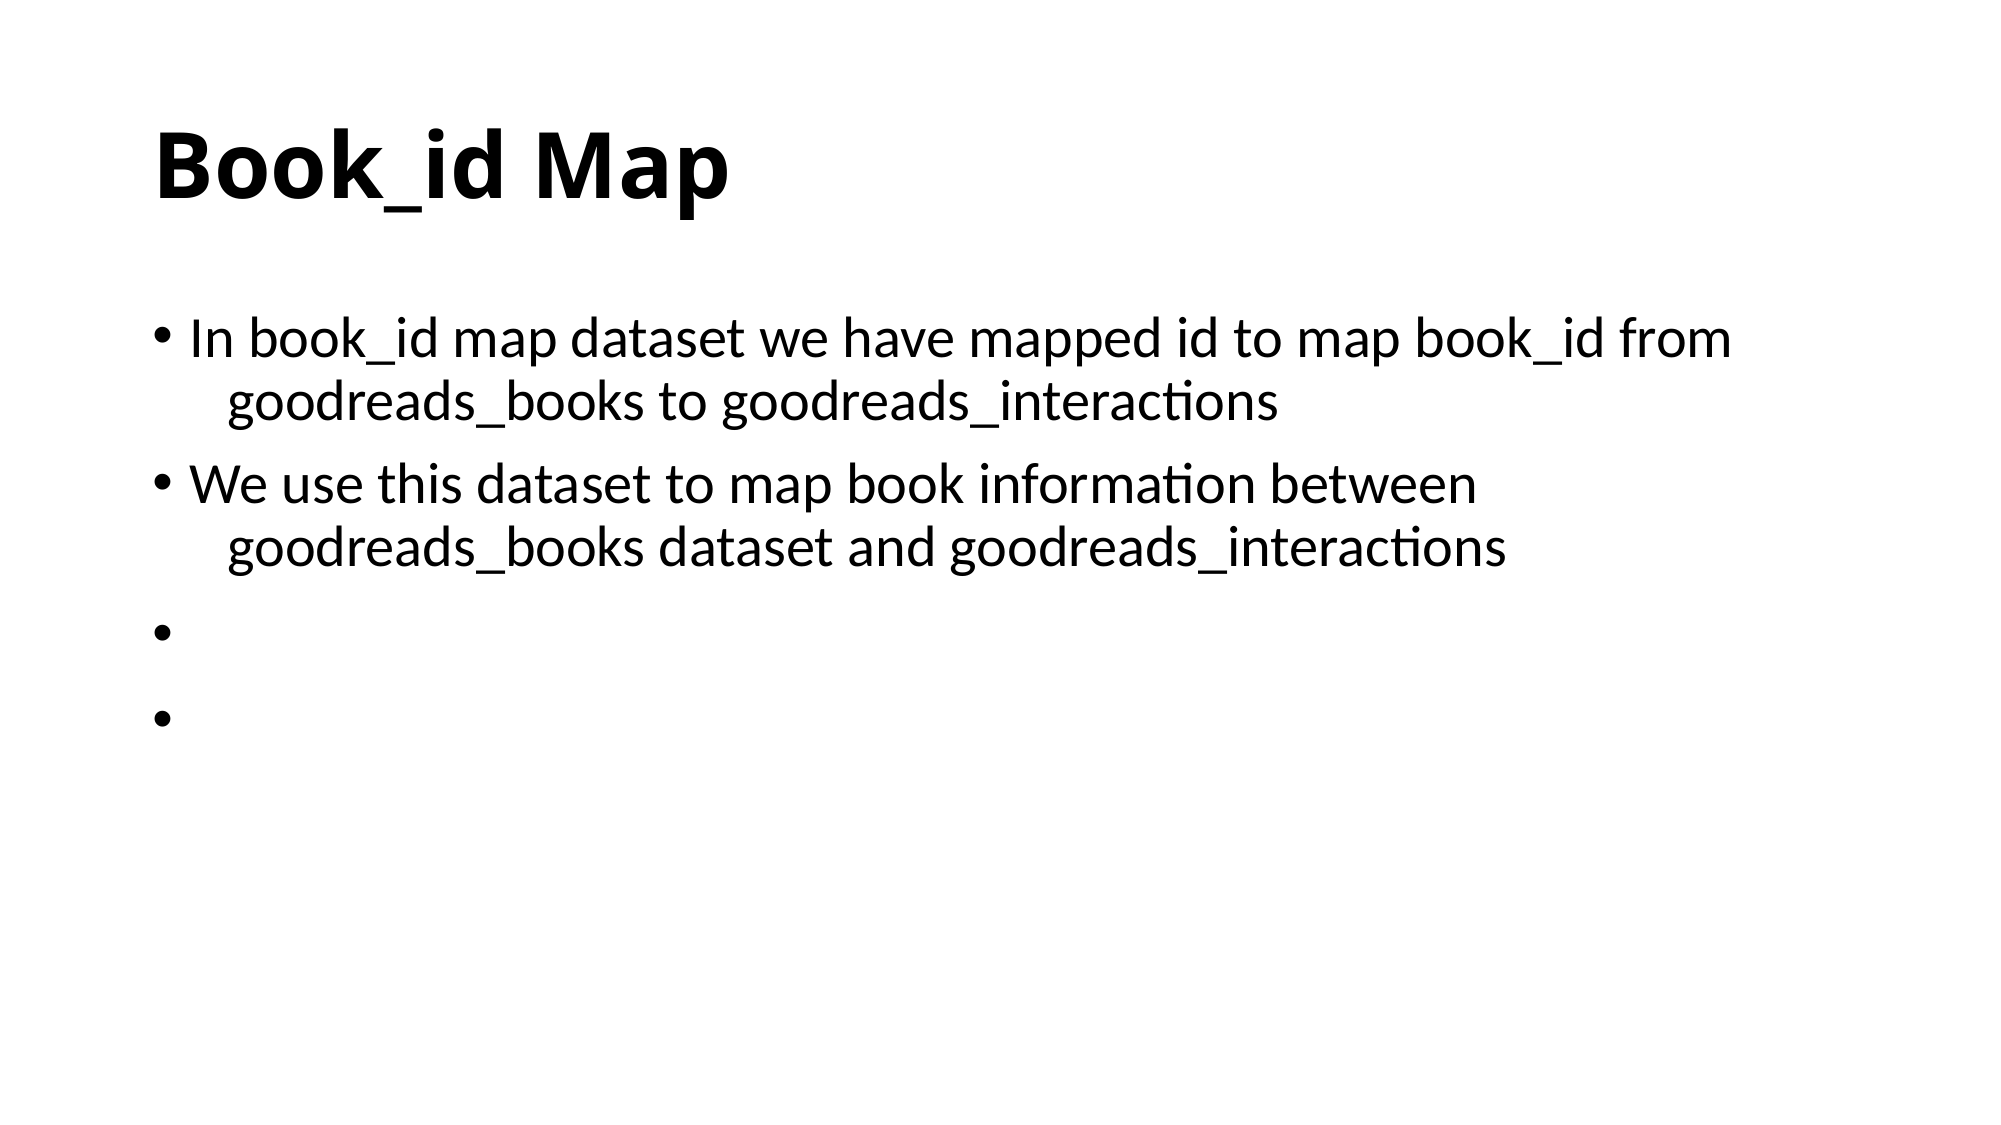

# Book_id Map
In book_id map dataset we have mapped id to map book_id from goodreads_books to goodreads_interactions
We use this dataset to map book information between goodreads_books dataset and goodreads_interactions